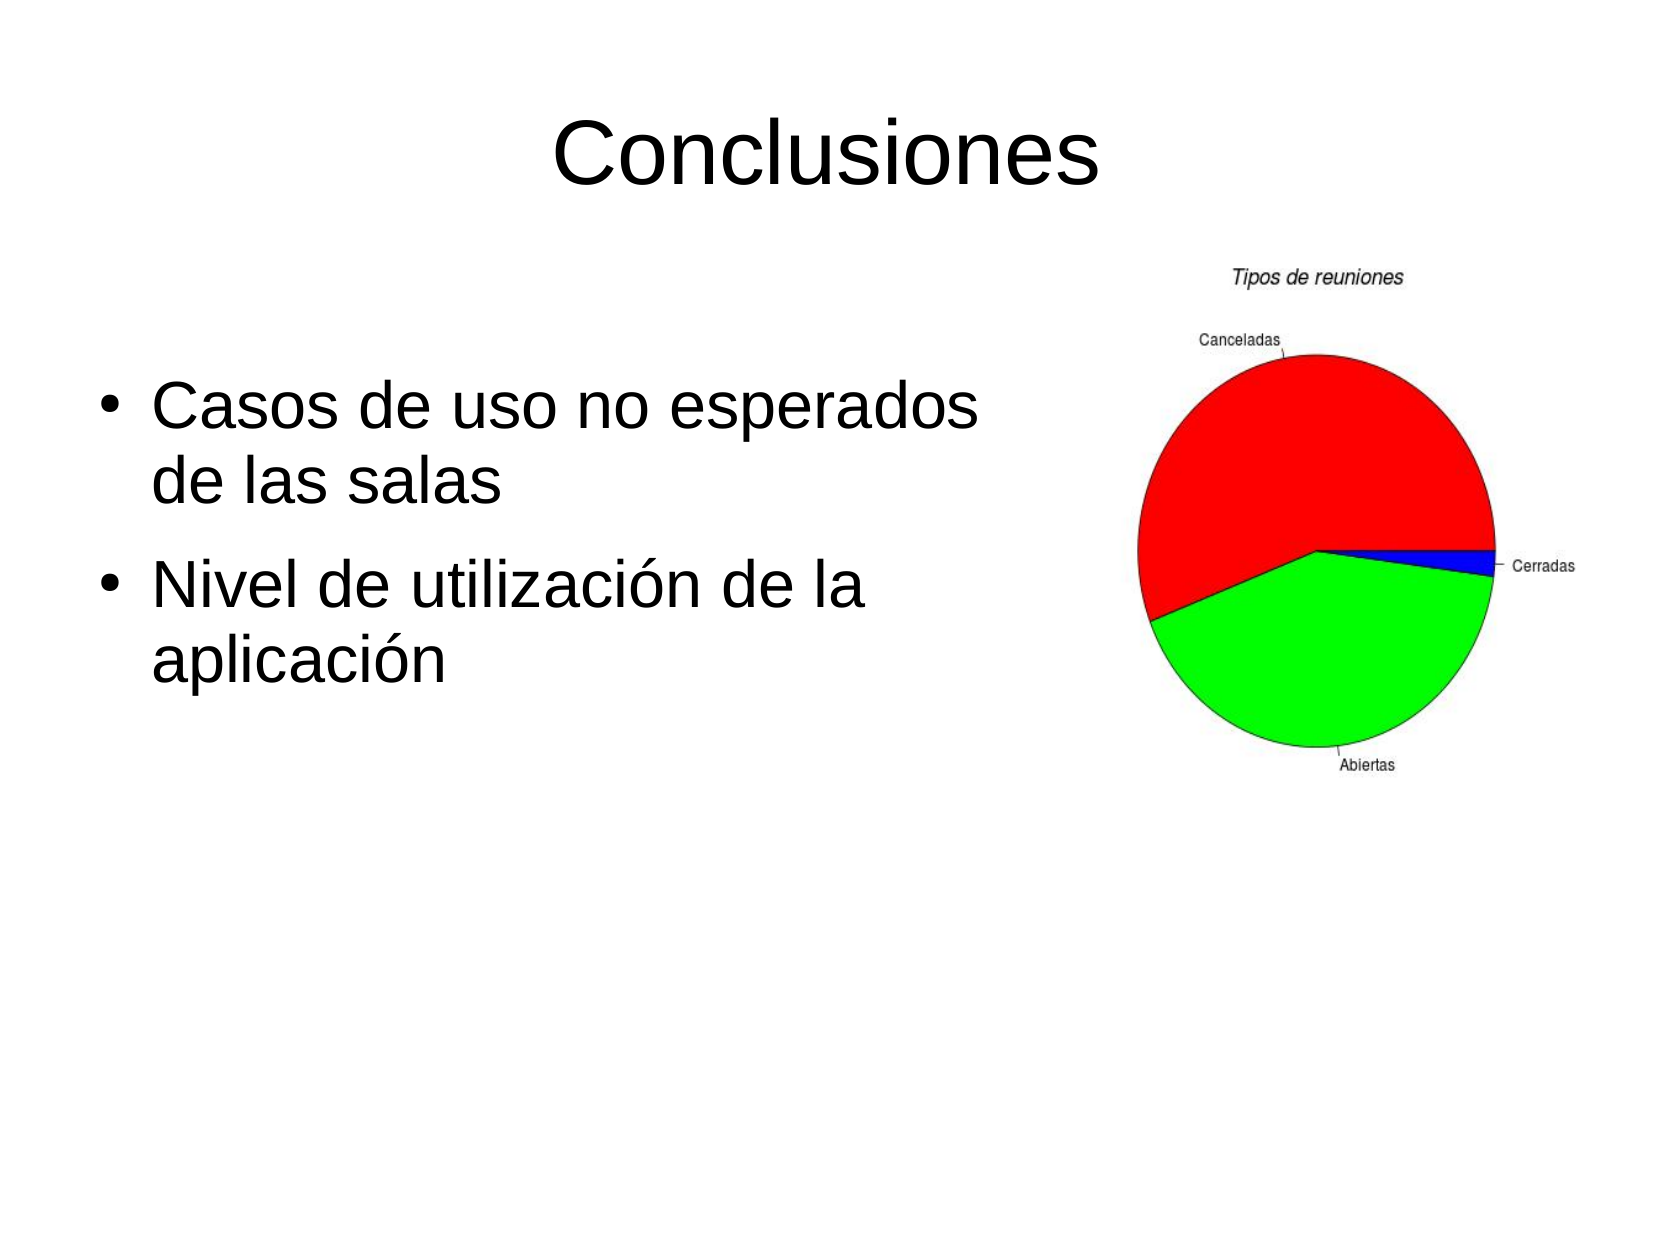

# Conclusiones
Casos de uso no esperados de las salas
Nivel de utilización de la aplicación